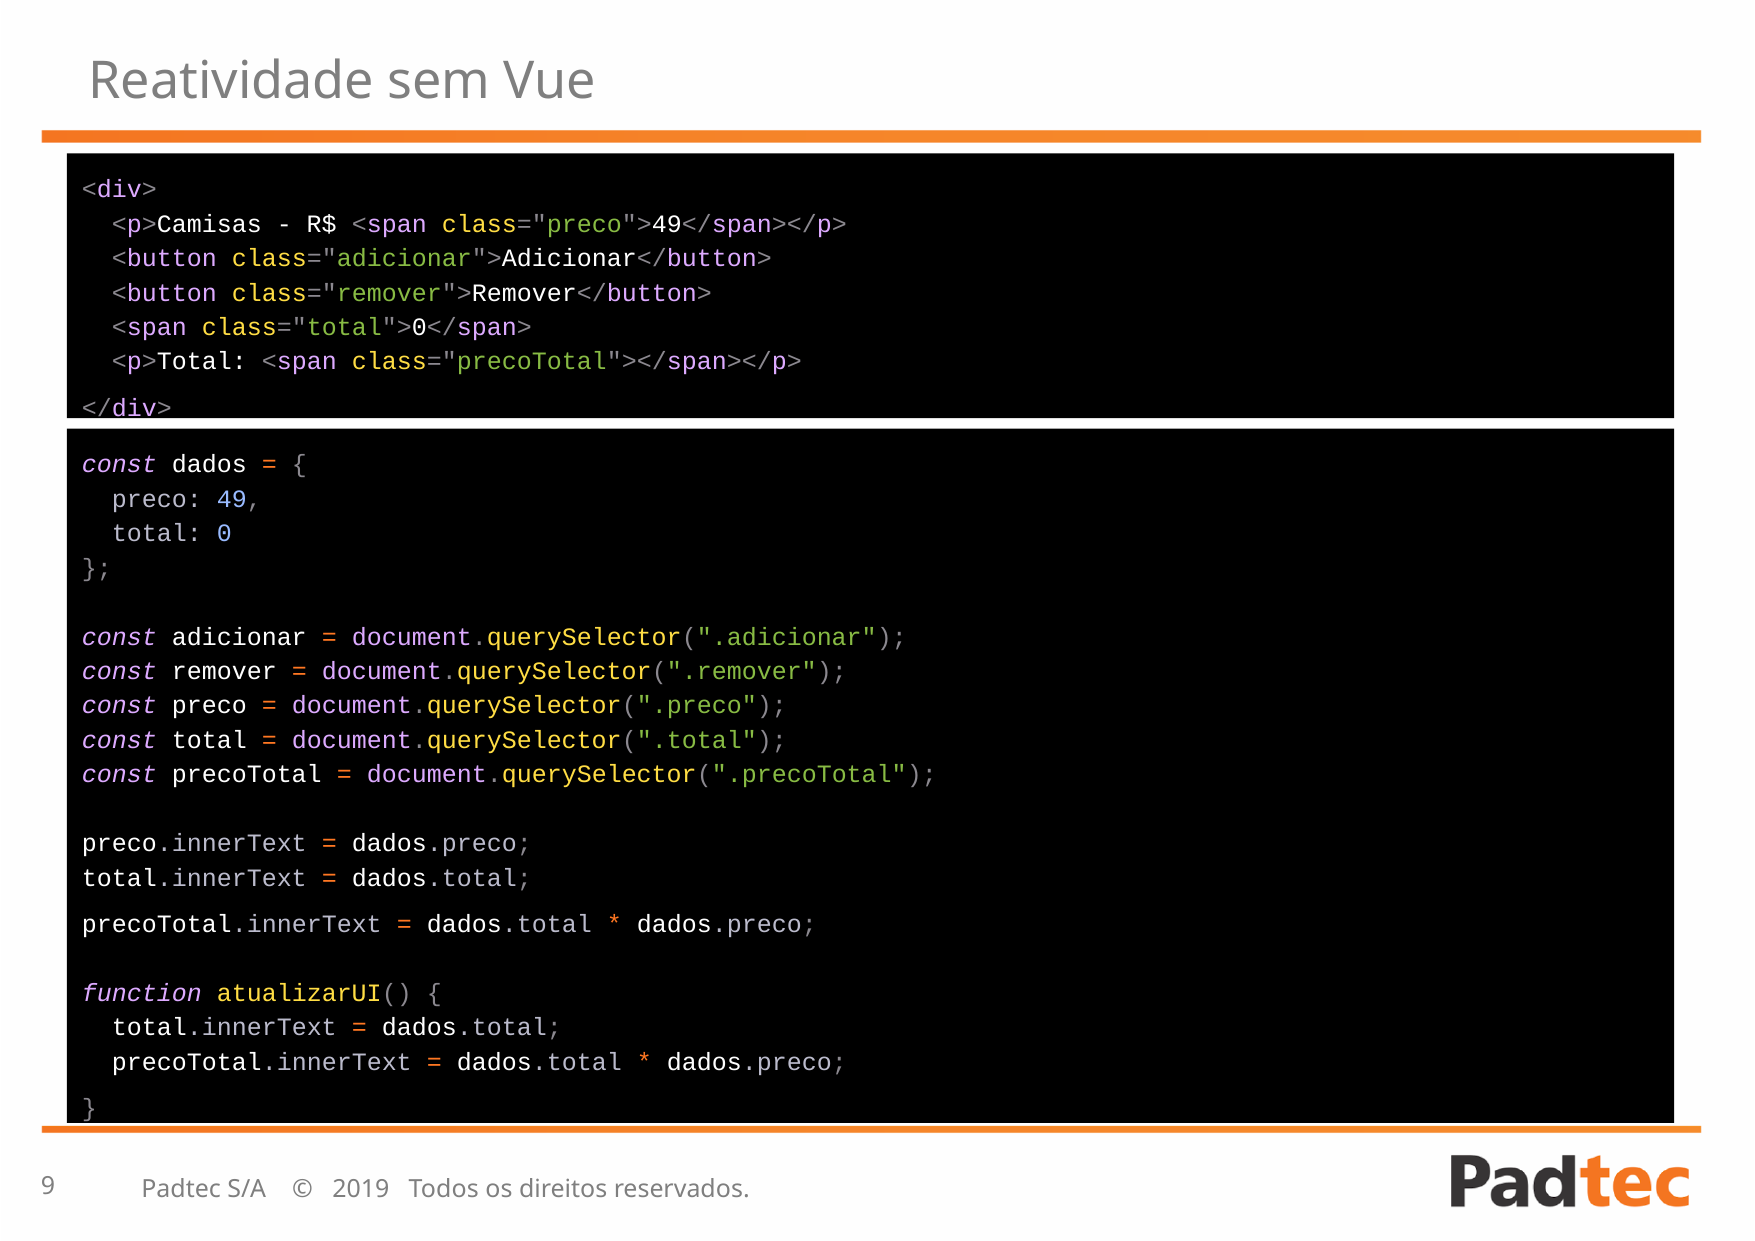

# Reatividade sem Vue
<div>
 <p>Camisas - R$ <span class="preco">49</span></p>
 <button class="adicionar">Adicionar</button>
 <button class="remover">Remover</button>
 <span class="total">0</span>
 <p>Total: <span class="precoTotal"></span></p>
</div>
const dados = {
 preco: 49,
 total: 0
};
const adicionar = document.querySelector(".adicionar");
const remover = document.querySelector(".remover");
const preco = document.querySelector(".preco");
const total = document.querySelector(".total");
const precoTotal = document.querySelector(".precoTotal");
preco.innerText = dados.preco;
total.innerText = dados.total;
precoTotal.innerText = dados.total * dados.preco;
function atualizarUI() {
 total.innerText = dados.total;
 precoTotal.innerText = dados.total * dados.preco;
}